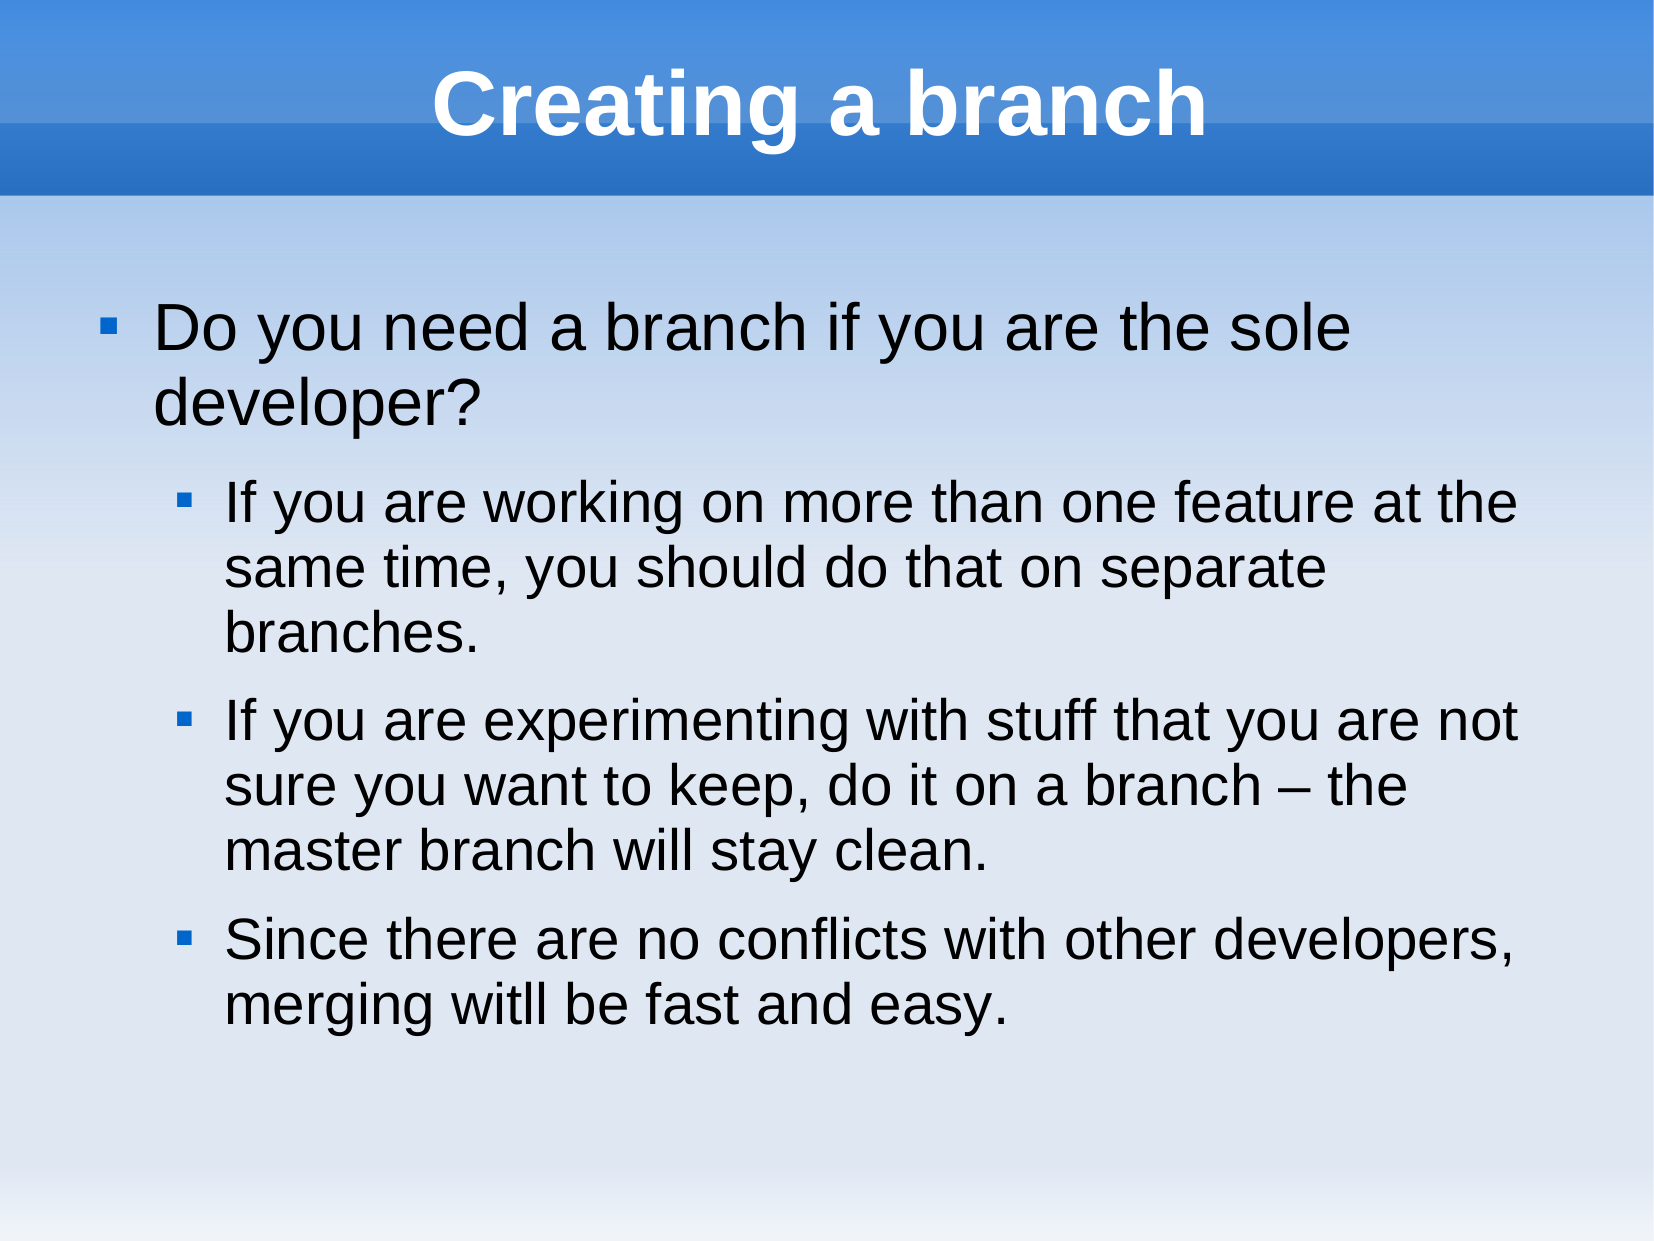

# Creating a branch
Do you need a branch if you are the sole developer?
If you are working on more than one feature at the same time, you should do that on separate branches.
If you are experimenting with stuff that you are not sure you want to keep, do it on a branch – the master branch will stay clean.
Since there are no conflicts with other developers, merging witll be fast and easy.